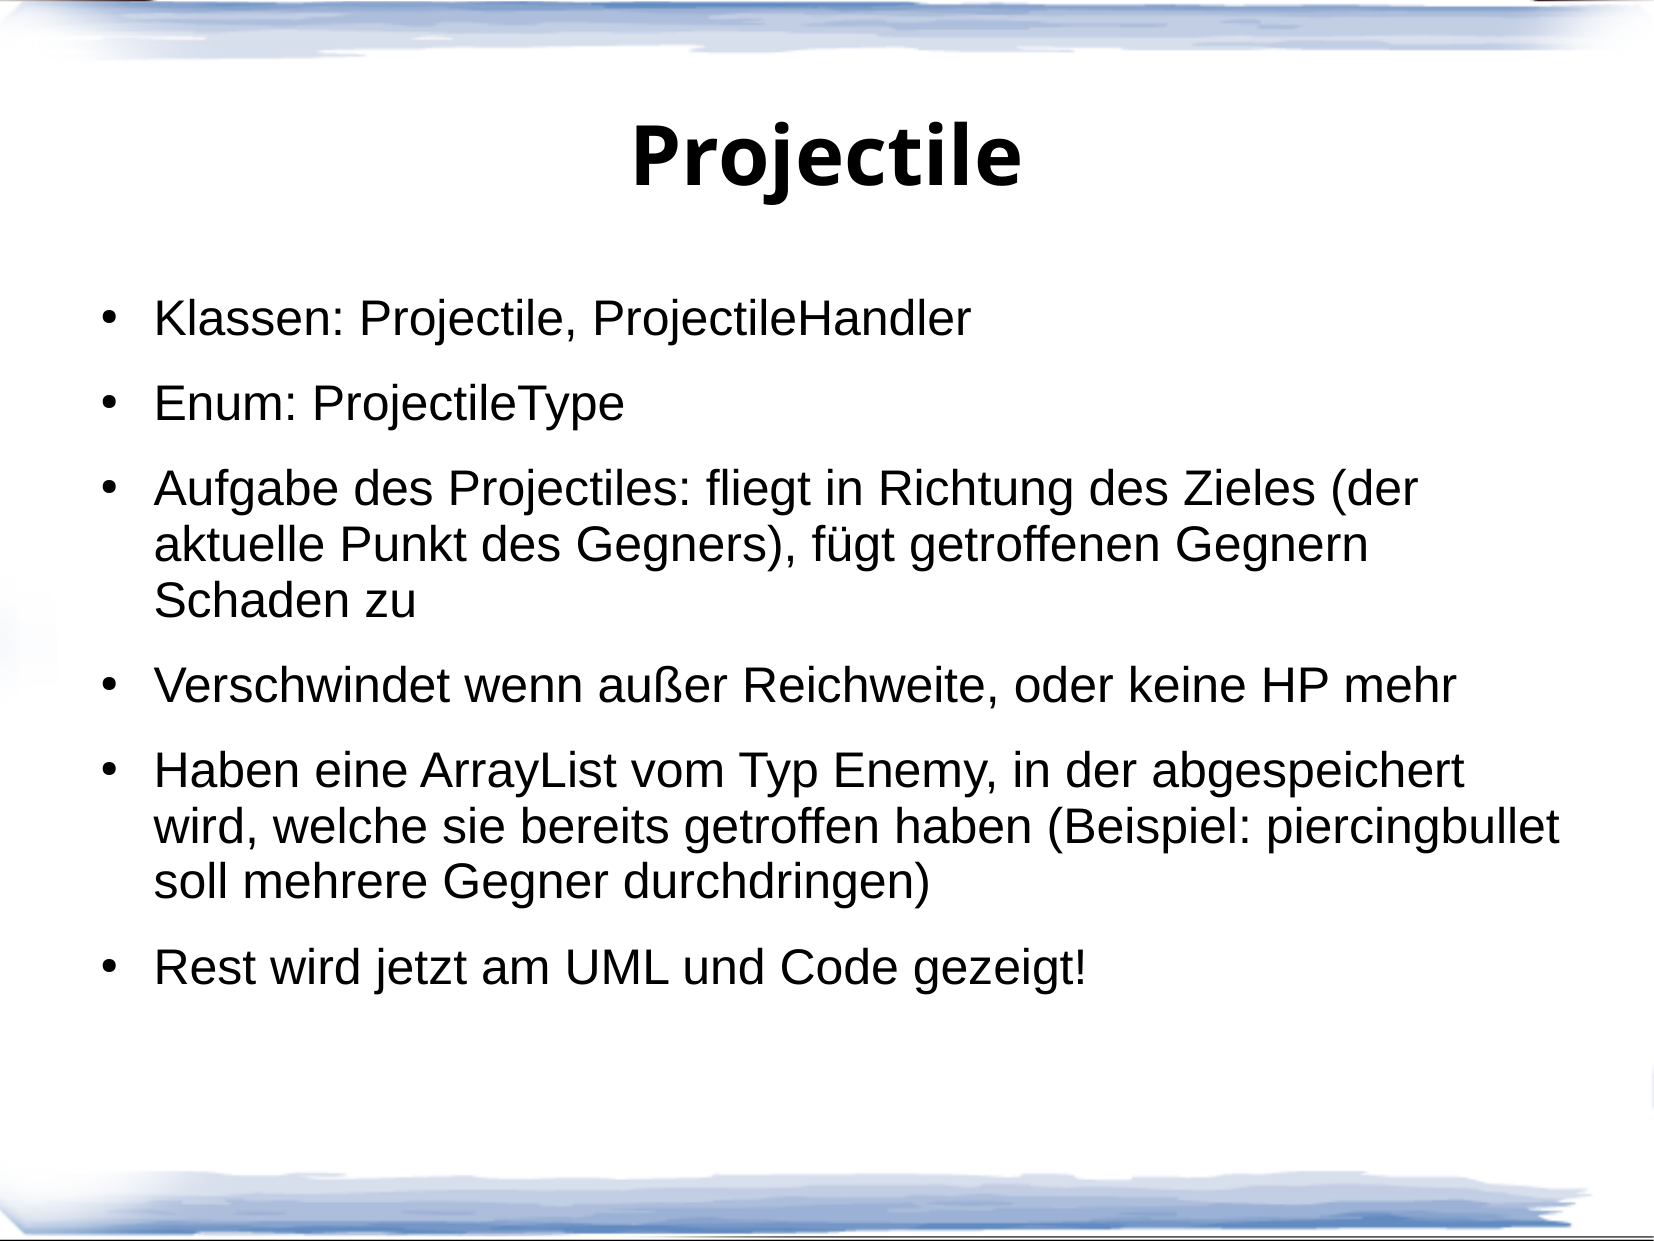

# Projectile
Klassen: Projectile, ProjectileHandler
Enum: ProjectileType
Aufgabe des Projectiles: fliegt in Richtung des Zieles (der aktuelle Punkt des Gegners), fügt getroffenen Gegnern Schaden zu
Verschwindet wenn außer Reichweite, oder keine HP mehr
Haben eine ArrayList vom Typ Enemy, in der abgespeichert wird, welche sie bereits getroffen haben (Beispiel: piercingbullet soll mehrere Gegner durchdringen)
Rest wird jetzt am UML und Code gezeigt!